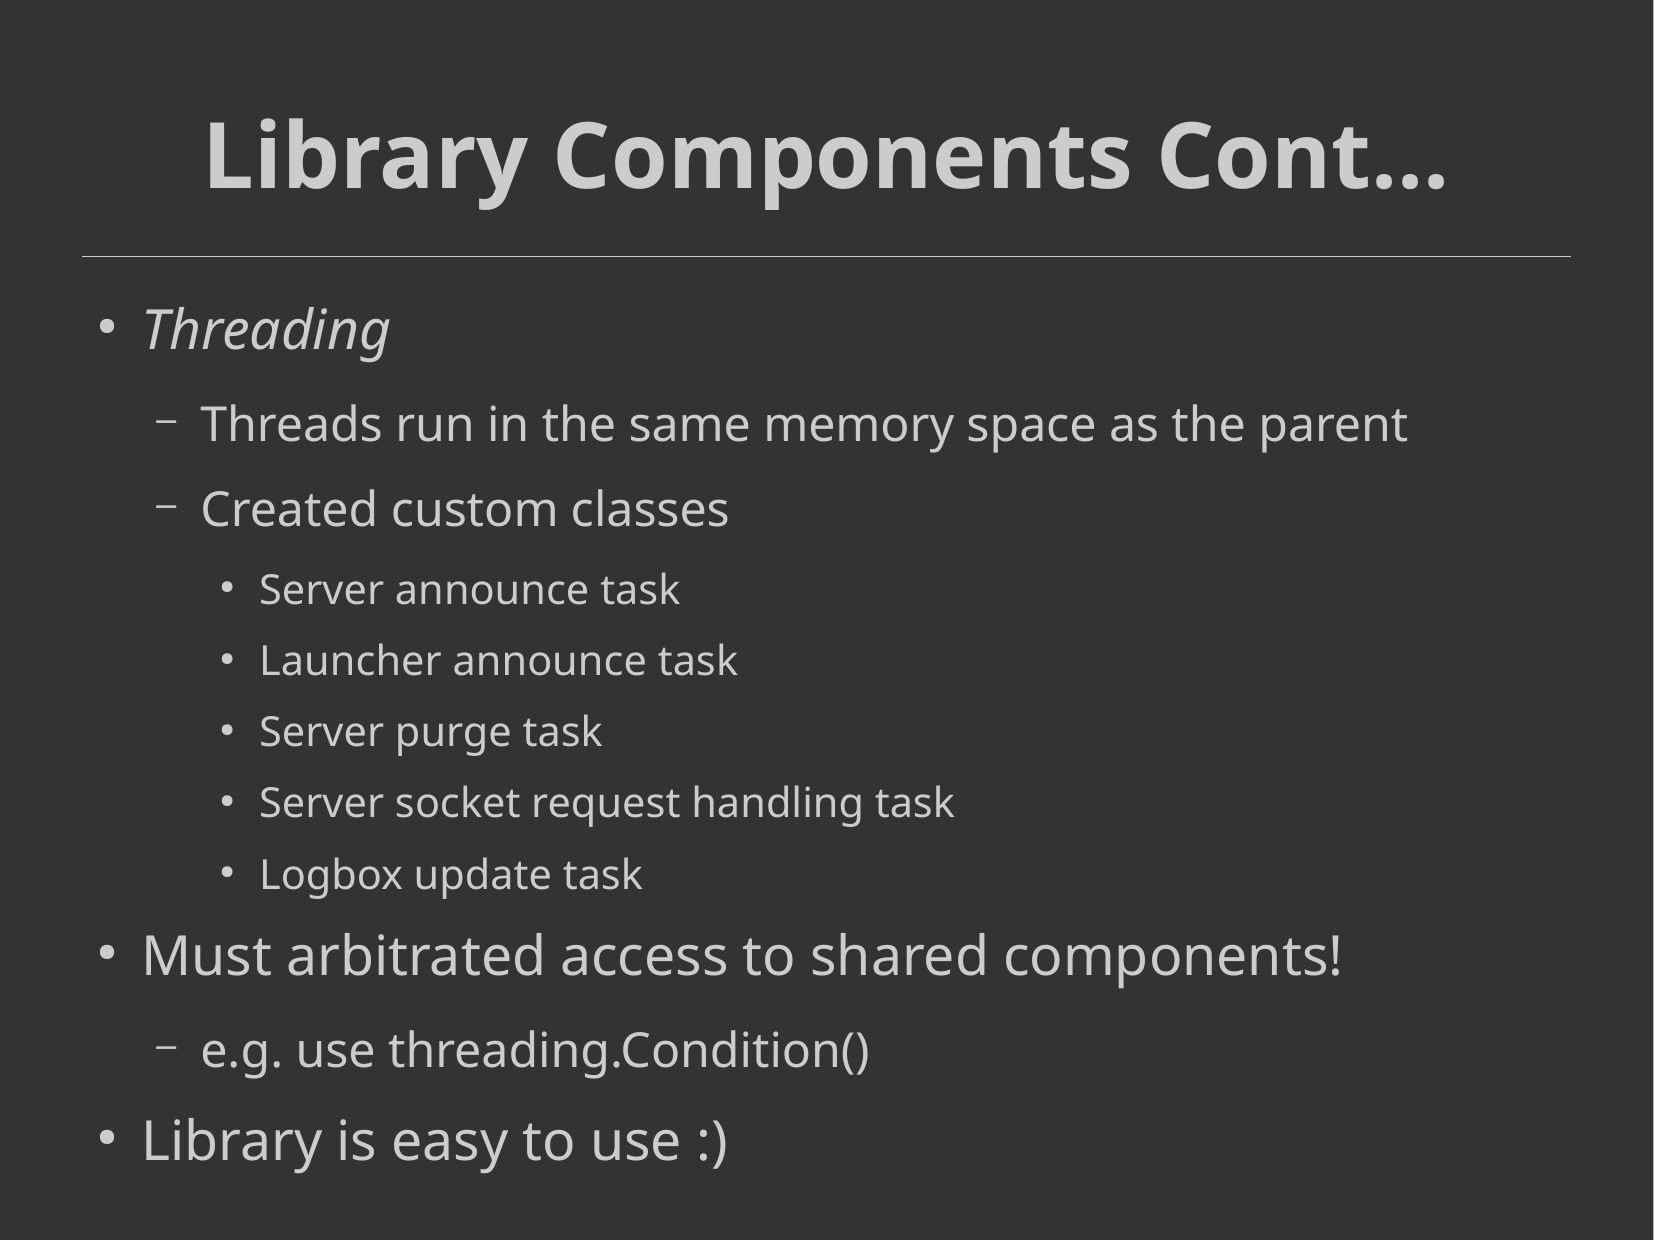

# Library Components Cont...
Threading
Threads run in the same memory space as the parent
Created custom classes
Server announce task
Launcher announce task
Server purge task
Server socket request handling task
Logbox update task
Must arbitrated access to shared components!
e.g. use threading.Condition()
Library is easy to use :)